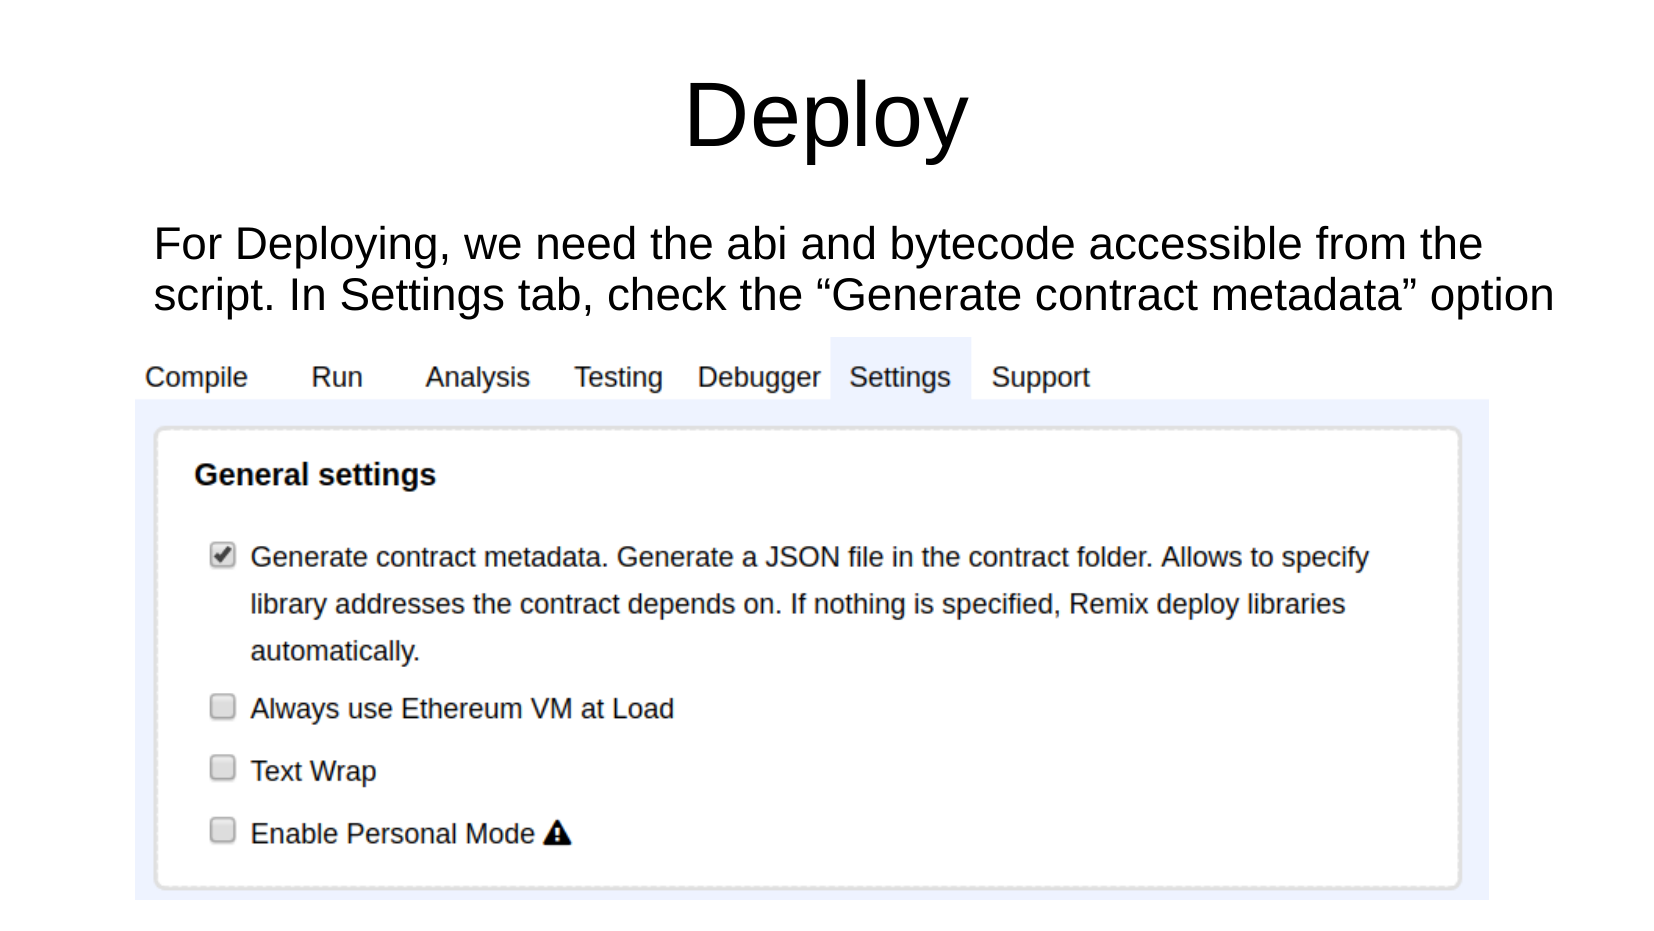

# Deploy
For Deploying, we need the abi and bytecode accessible from the script. In Settings tab, check the “Generate contract metadata” option